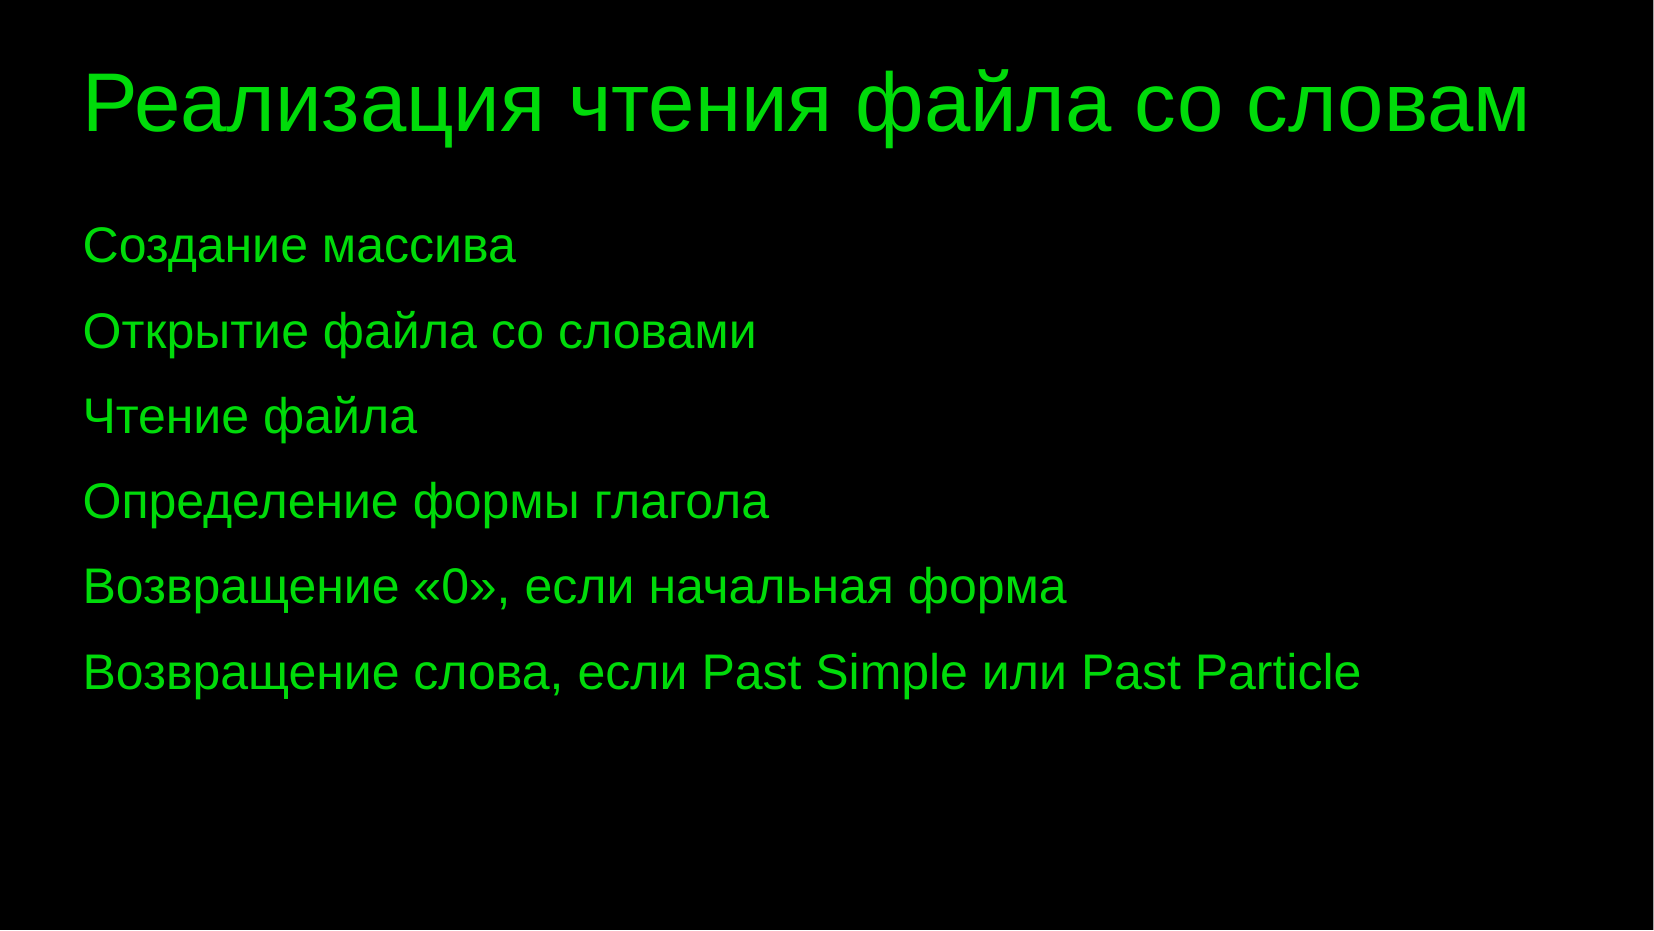

# Реализация чтения файла со словами
Создание массива
Открытие файла со словами
Чтение файла
Определение формы глагола
Возвращение «0», если начальная форма
Возвращение слова, если Past Simple или Past Particle